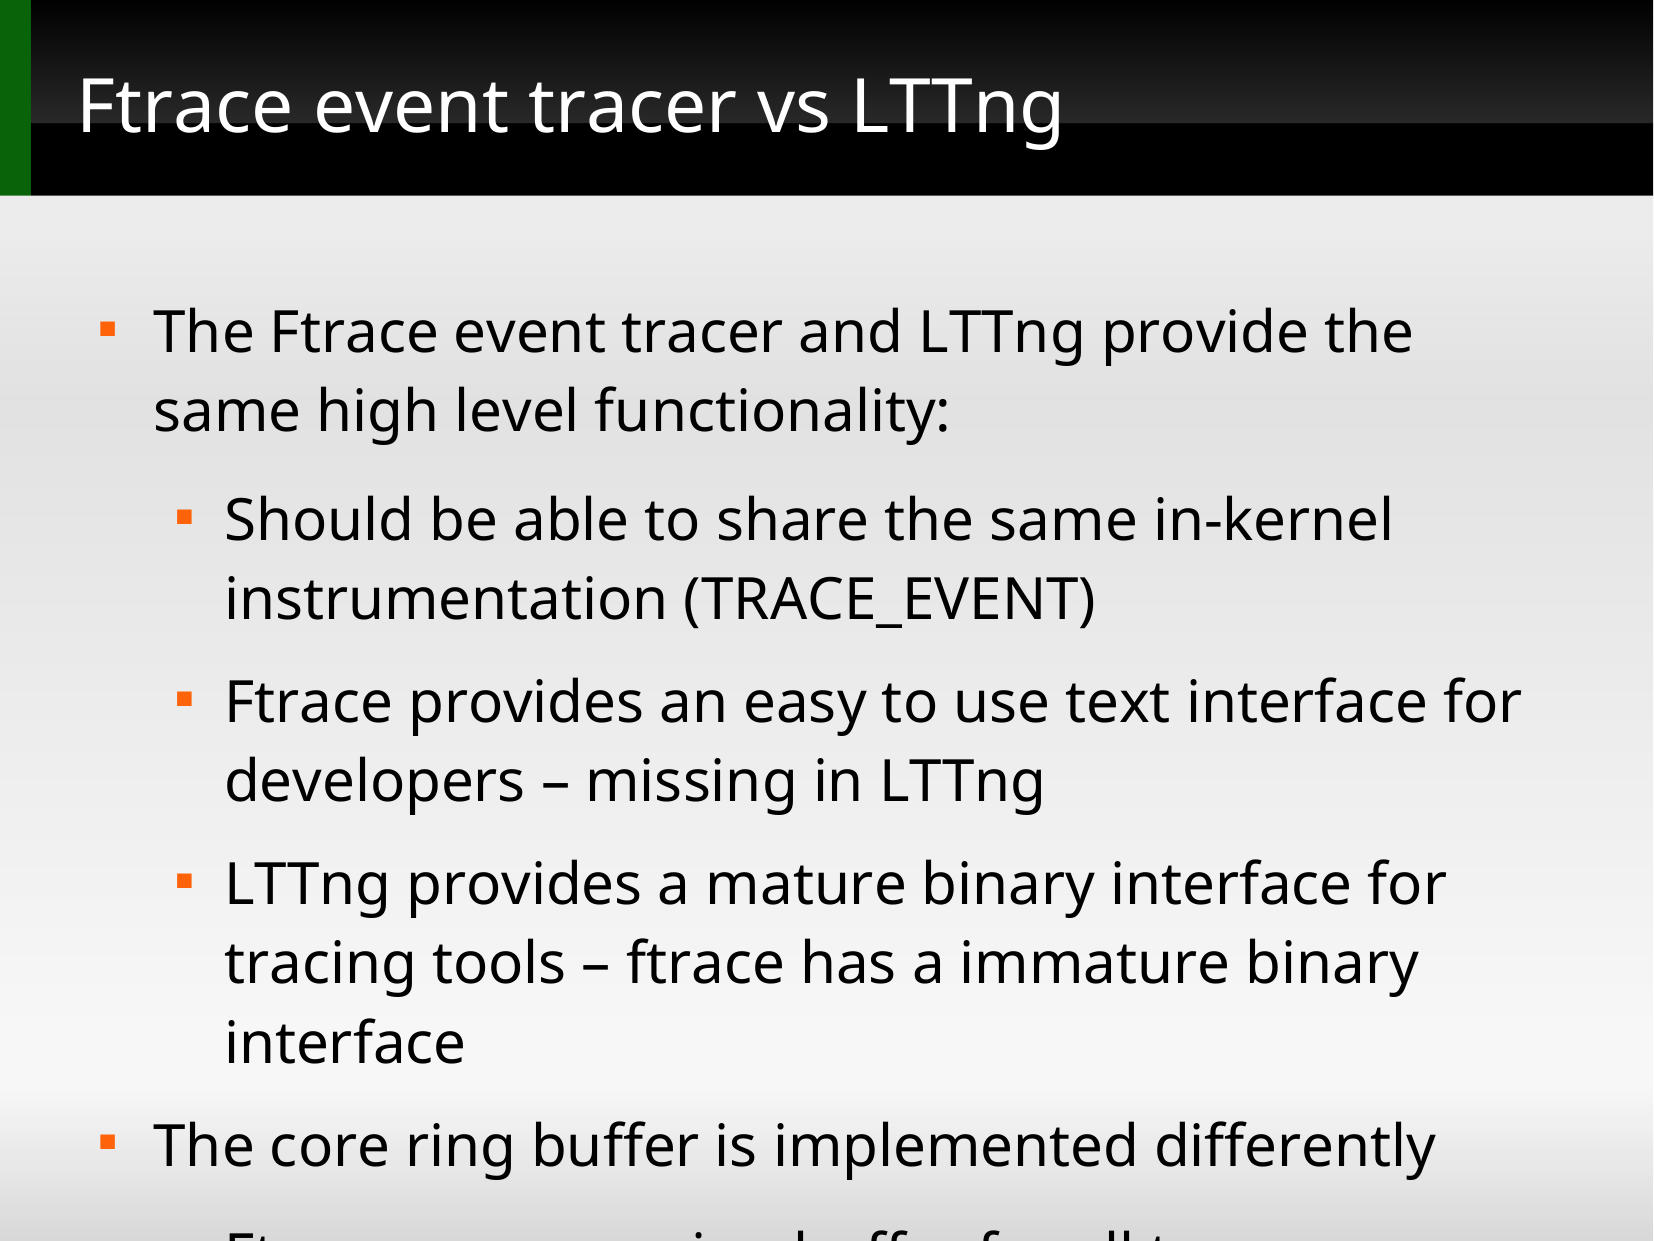

# Ftrace event tracer vs LTTng
The Ftrace event tracer and LTTng provide the same high level functionality:
Should be able to share the same in-kernel instrumentation (TRACE_EVENT)
Ftrace provides an easy to use text interface for developers – missing in LTTng
LTTng provides a mature binary interface for tracing tools – ftrace has a immature binary interface
The core ring buffer is implemented differently
Ftrace uses one ring buffer for all tracers